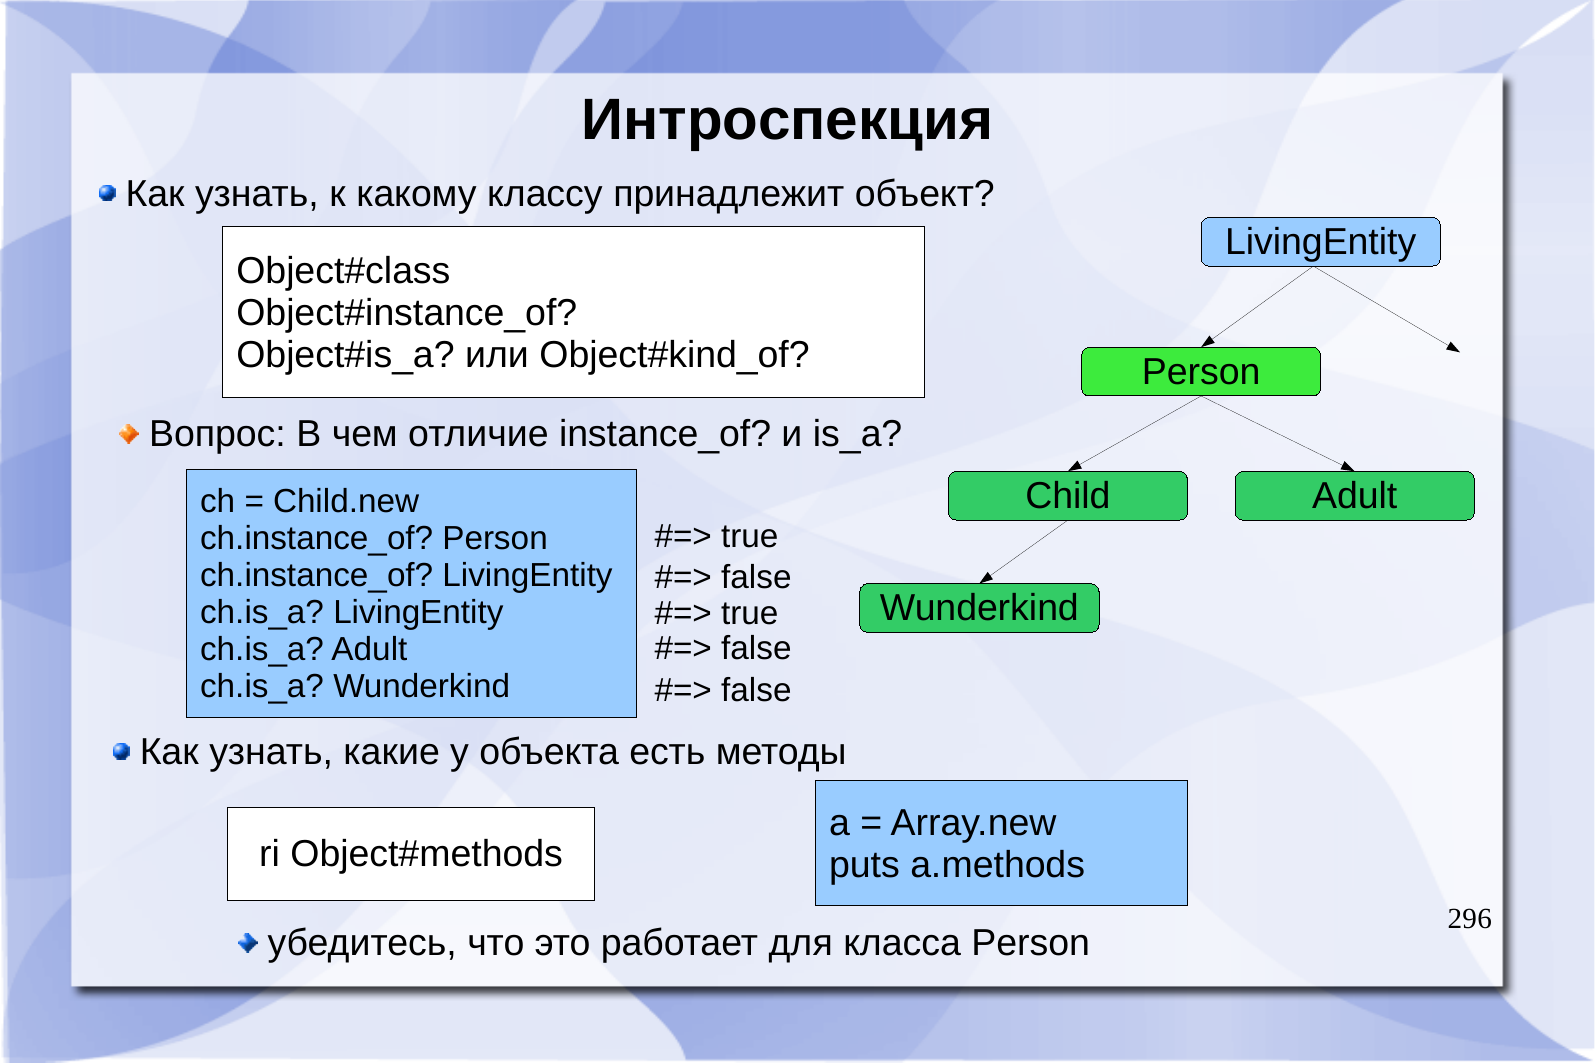

# Интроспекция
 Как узнать, к какому классу принадлежит объект?
LivingEntity
Person
Child
Child
Adult
Wunderkind
Object#class
Object#instance_of?
Object#is_a? или Object#kind_of?
 Вопрос: В чем отличие instance_of? и is_a?
ch = Child.new
ch.instance_of? Person
ch.instance_of? LivingEntity
ch.is_a? LivingEntity
ch.is_a? Adult
ch.is_a? Wunderkind
#=> true
#=> false
#=> true
#=> false
#=> false
 Как узнать, какие у объекта есть методы
a = Array.new
puts a.methods
ri Object#methods
 убедитесь, что это работает для класса Person
296